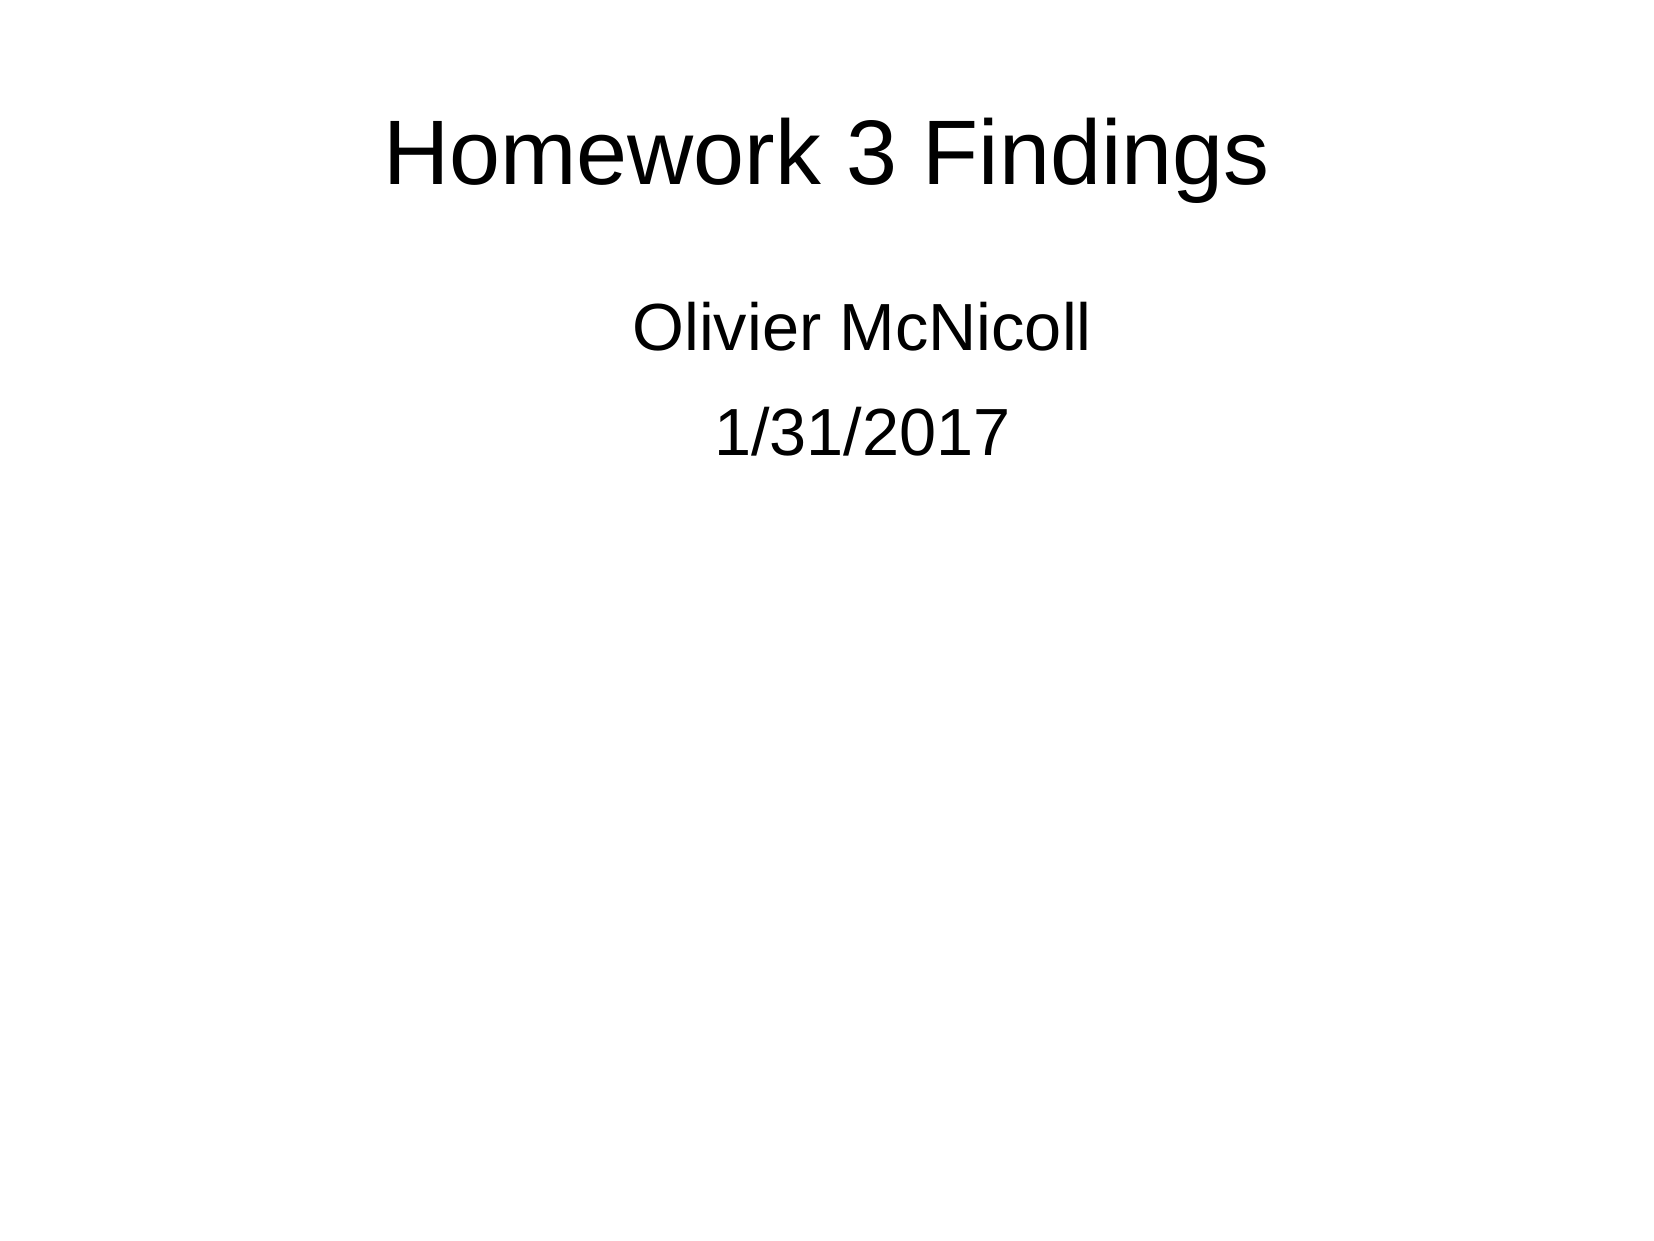

# Homework 3 Findings
Olivier McNicoll
1/31/2017